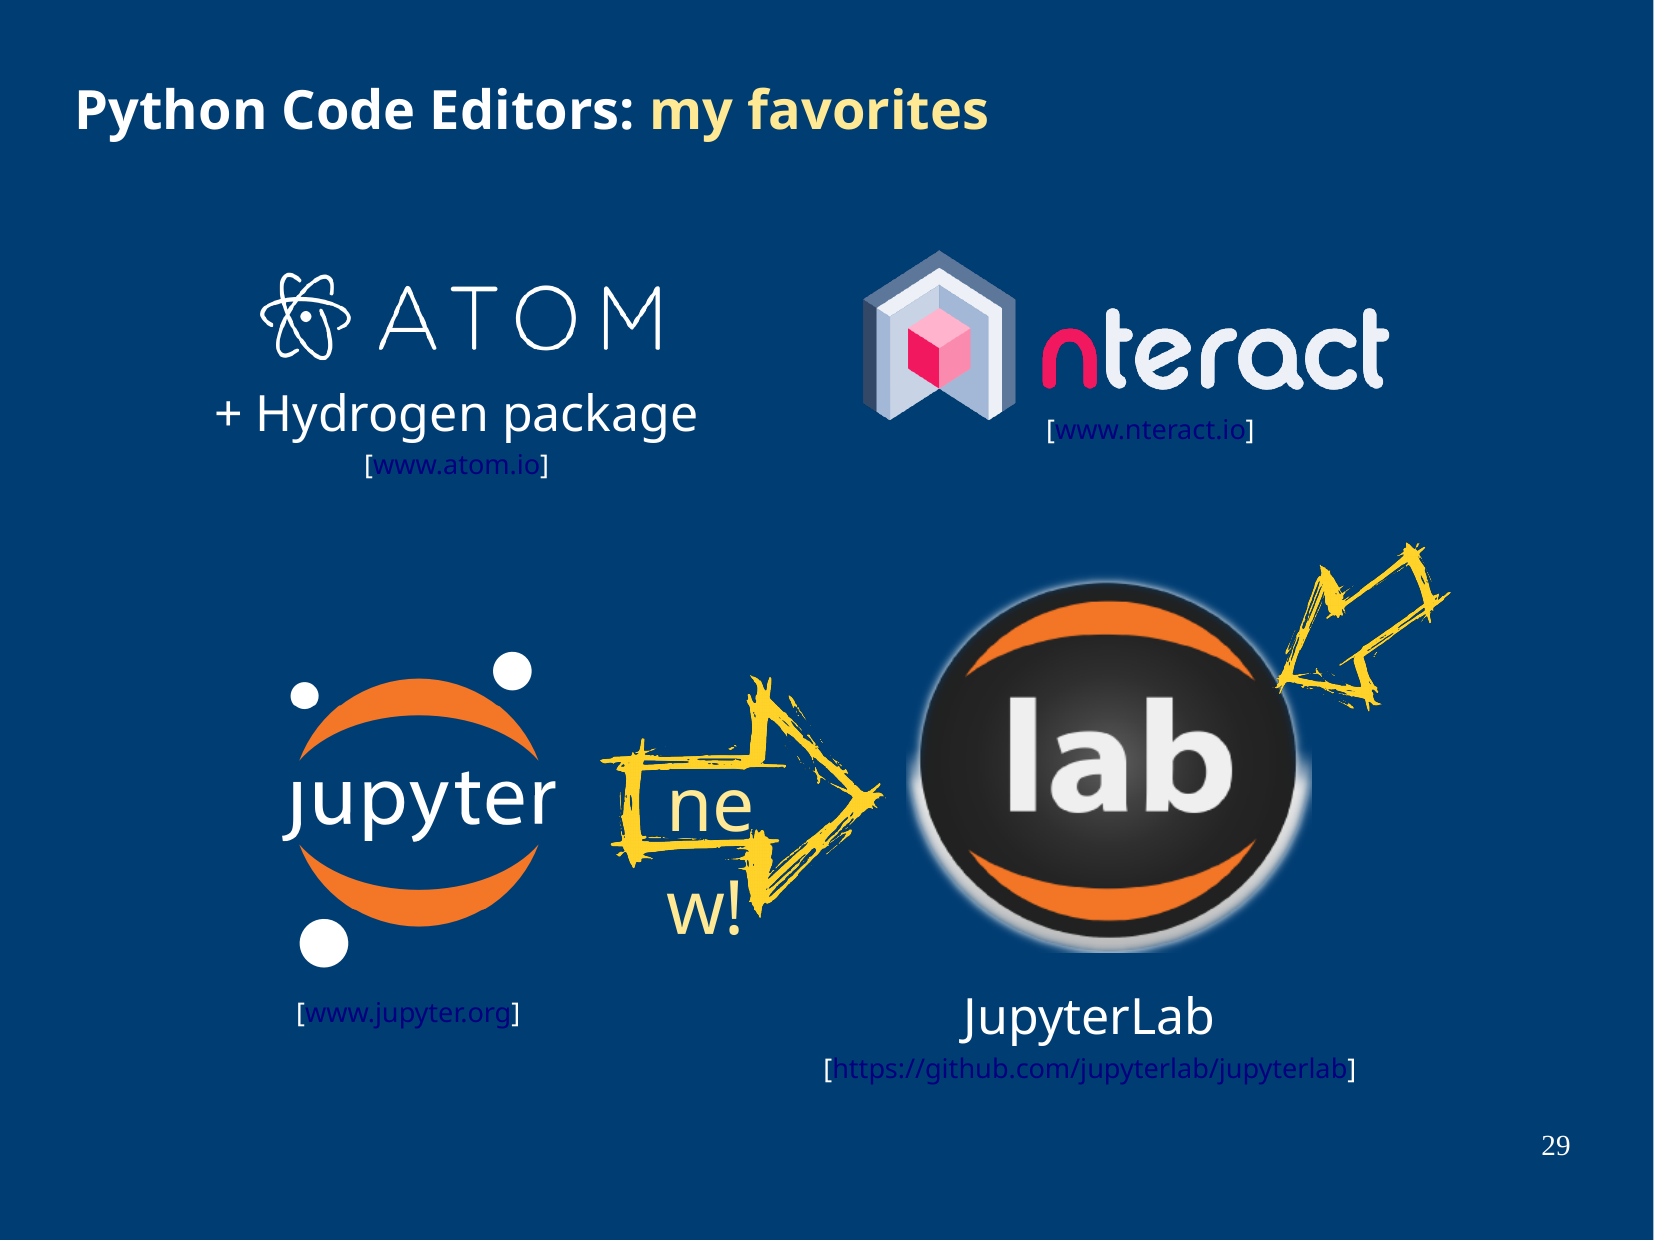

Python Code Editors: my favorites
+ Hydrogen package
[www.atom.io]
[www.nteract.io]
new!
JupyterLab
[https://github.com/jupyterlab/jupyterlab]
[www.jupyter.org]